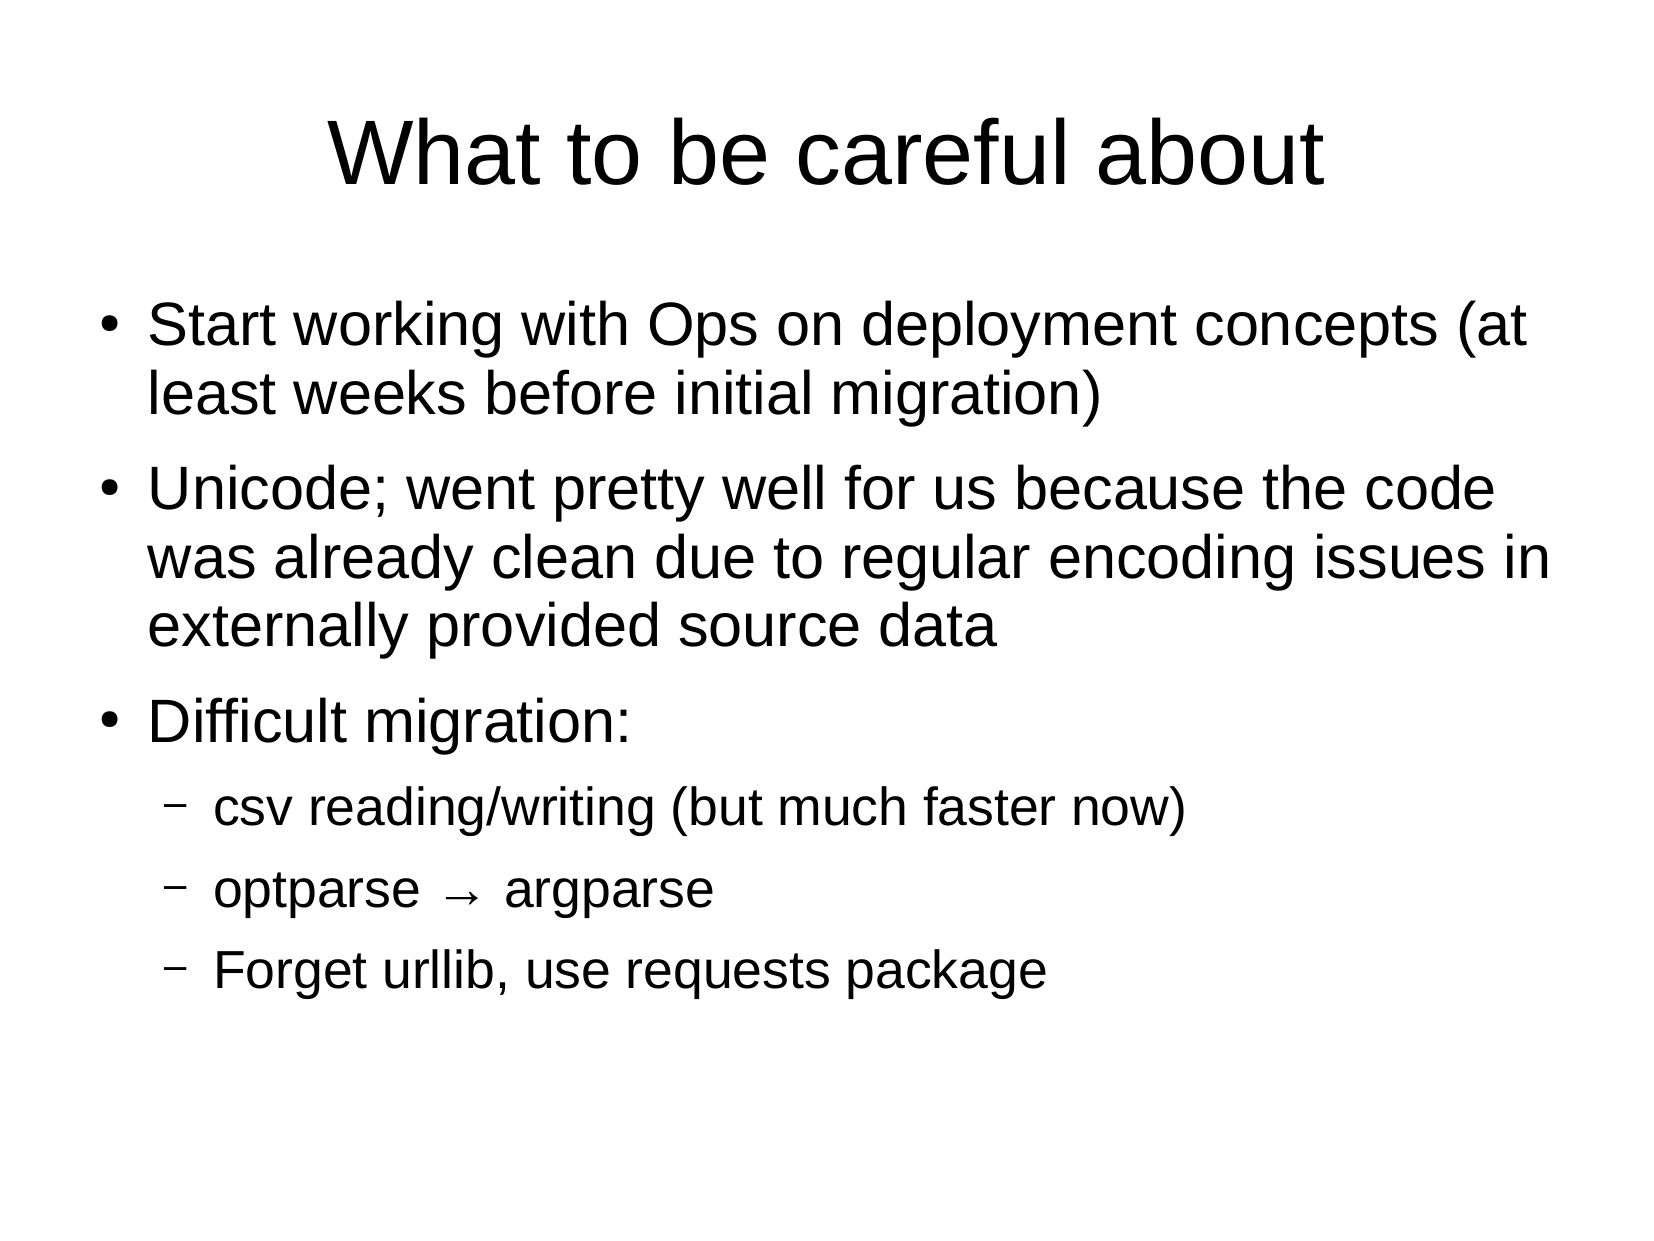

# What to be careful about
Start working with Ops on deployment concepts (at least weeks before initial migration)
Unicode; went pretty well for us because the code was already clean due to regular encoding issues in externally provided source data
Difficult migration:
csv reading/writing (but much faster now)
optparse → argparse
Forget urllib, use requests package